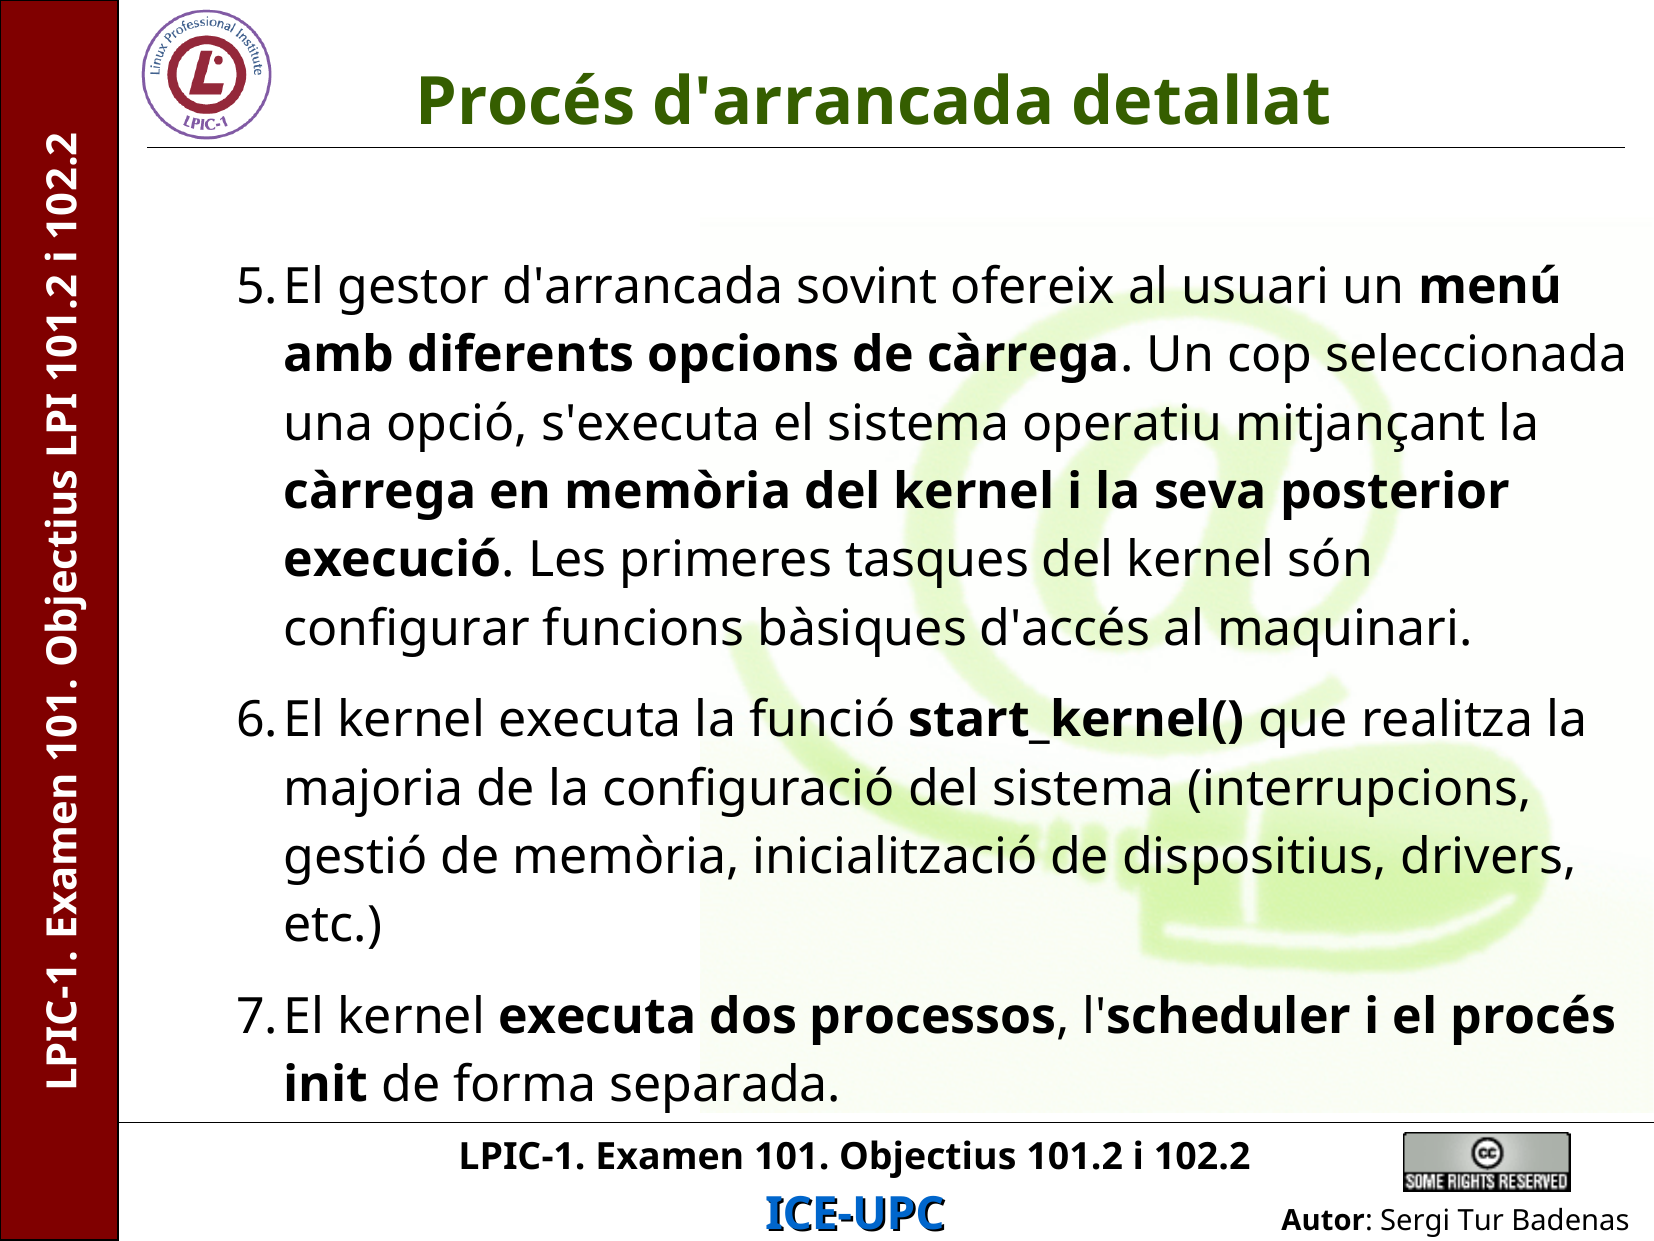

# Procés d'arrancada detallat
El gestor d'arrancada sovint ofereix al usuari un menú amb diferents opcions de càrrega. Un cop seleccionada una opció, s'executa el sistema operatiu mitjançant la càrrega en memòria del kernel i la seva posterior execució. Les primeres tasques del kernel són configurar funcions bàsiques d'accés al maquinari.
El kernel executa la funció start_kernel() que realitza la majoria de la configuració del sistema (interrupcions, gestió de memòria, inicialització de dispositius, drivers, etc.)
El kernel executa dos processos, l'scheduler i el procés init de forma separada.